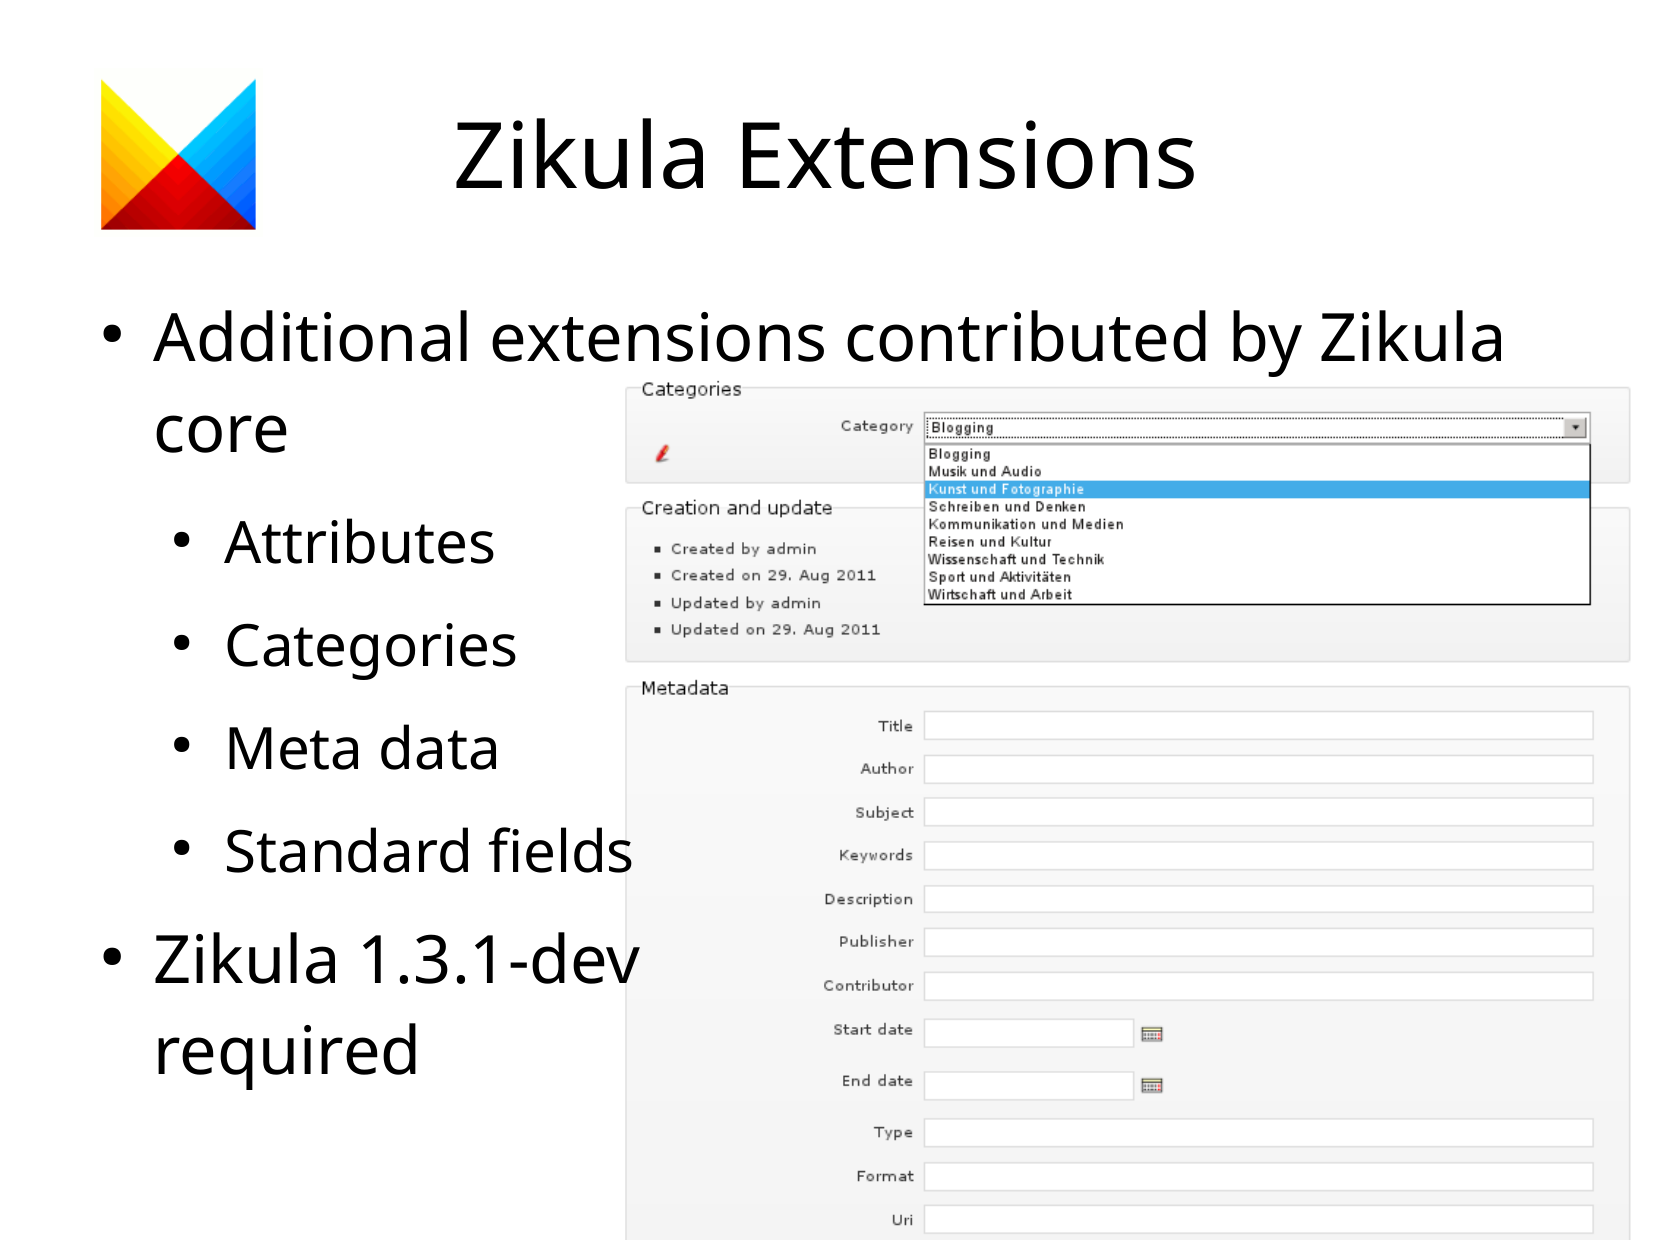

# Zikula Extensions
Additional extensions contributed by Zikula core
Attributes
Categories
Meta data
Standard fields
Zikula 1.3.1-dev
required